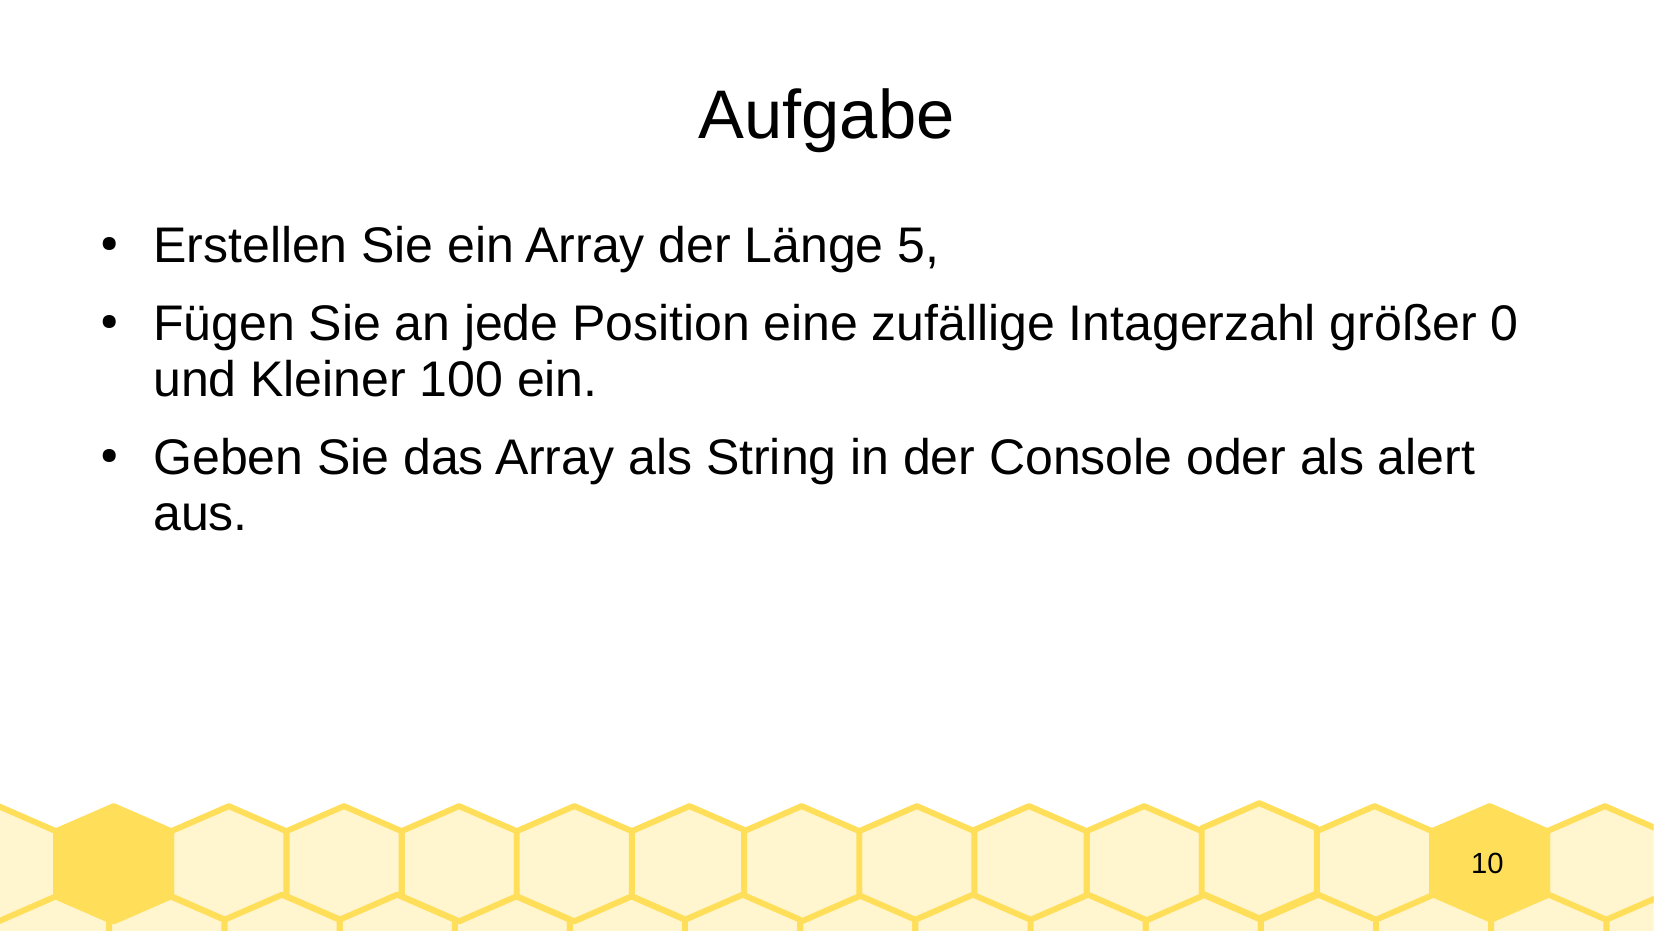

# Aufgabe
Erstellen Sie ein Array der Länge 5,
Fügen Sie an jede Position eine zufällige Intagerzahl größer 0 und Kleiner 100 ein.
Geben Sie das Array als String in der Console oder als alert aus.